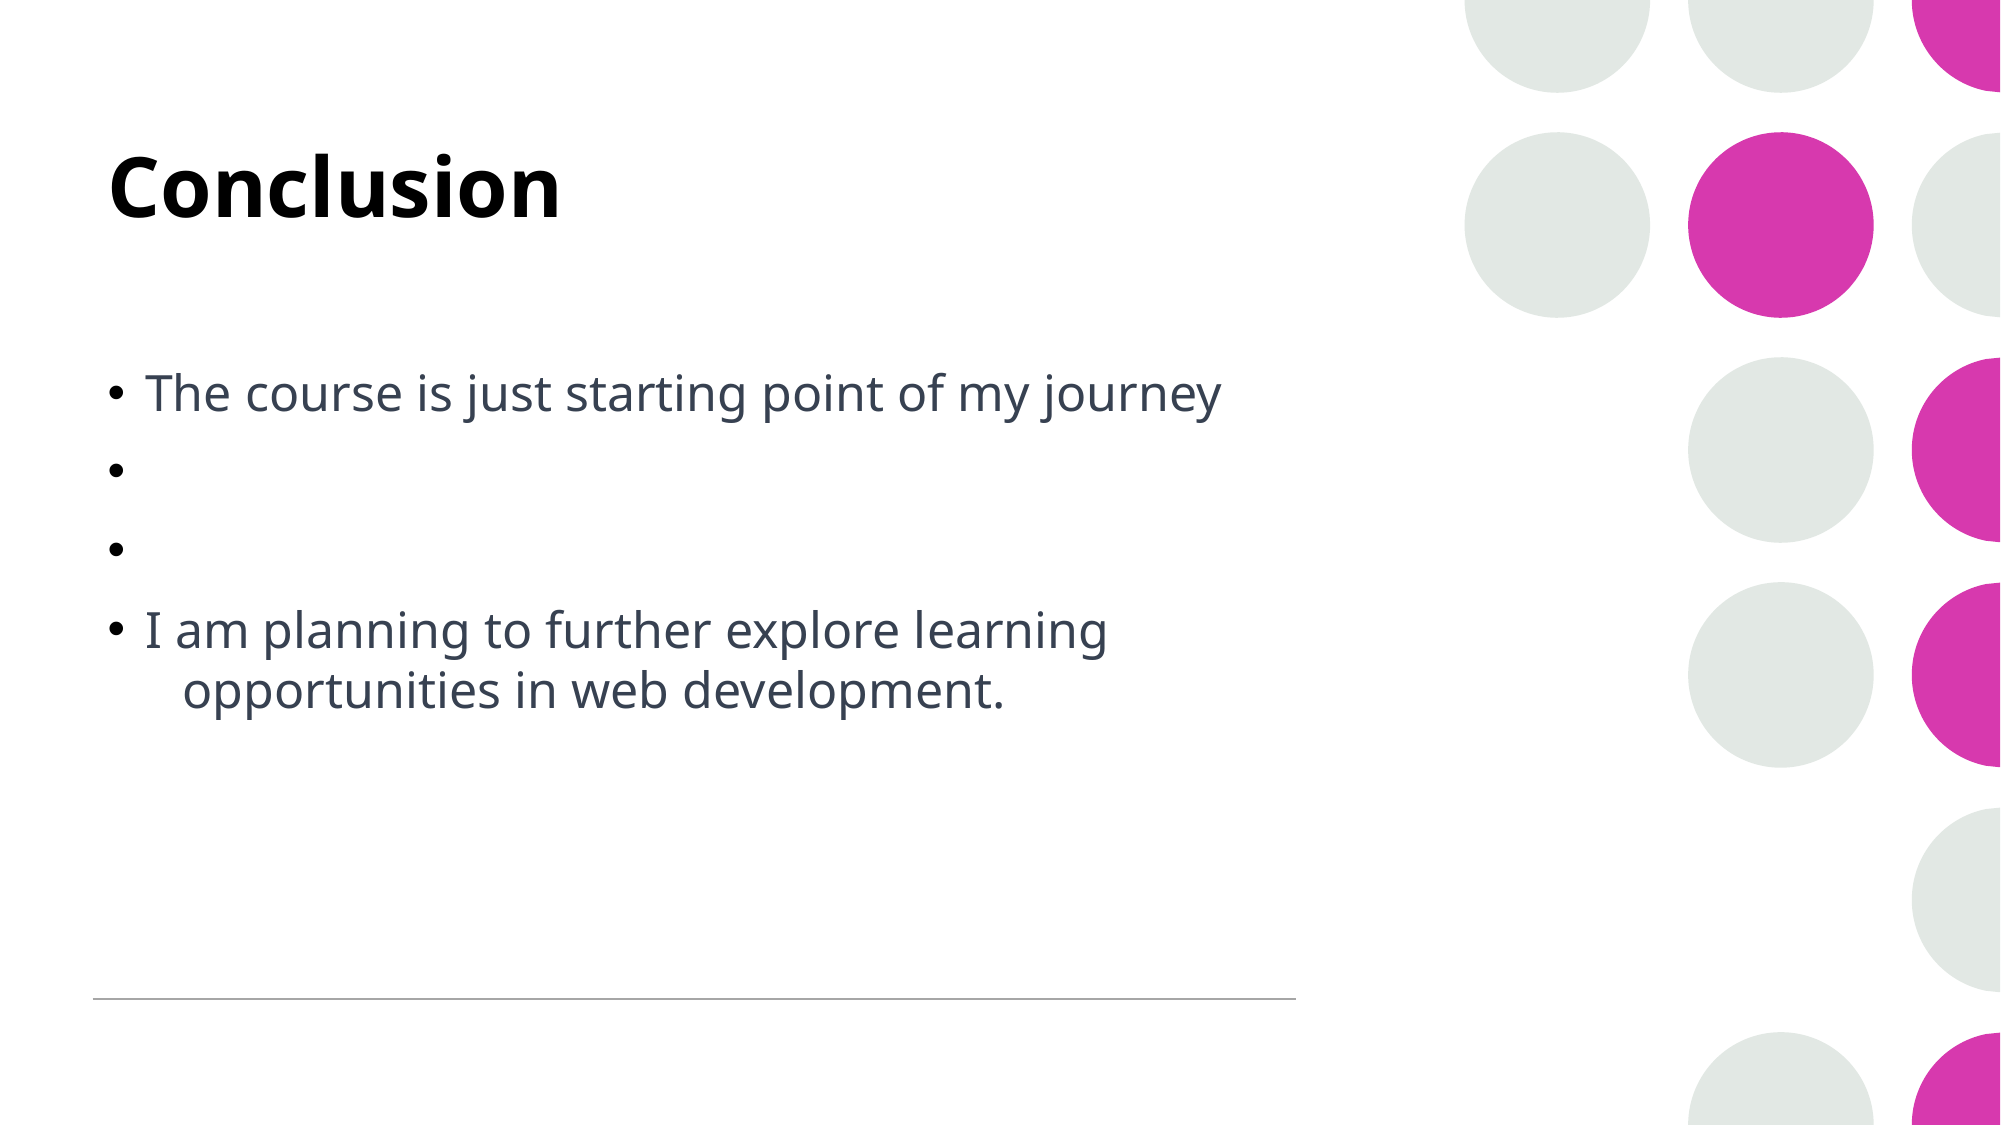

# Conclusion
The course is just starting point of my journey
I am planning to further explore learning opportunities in web development.